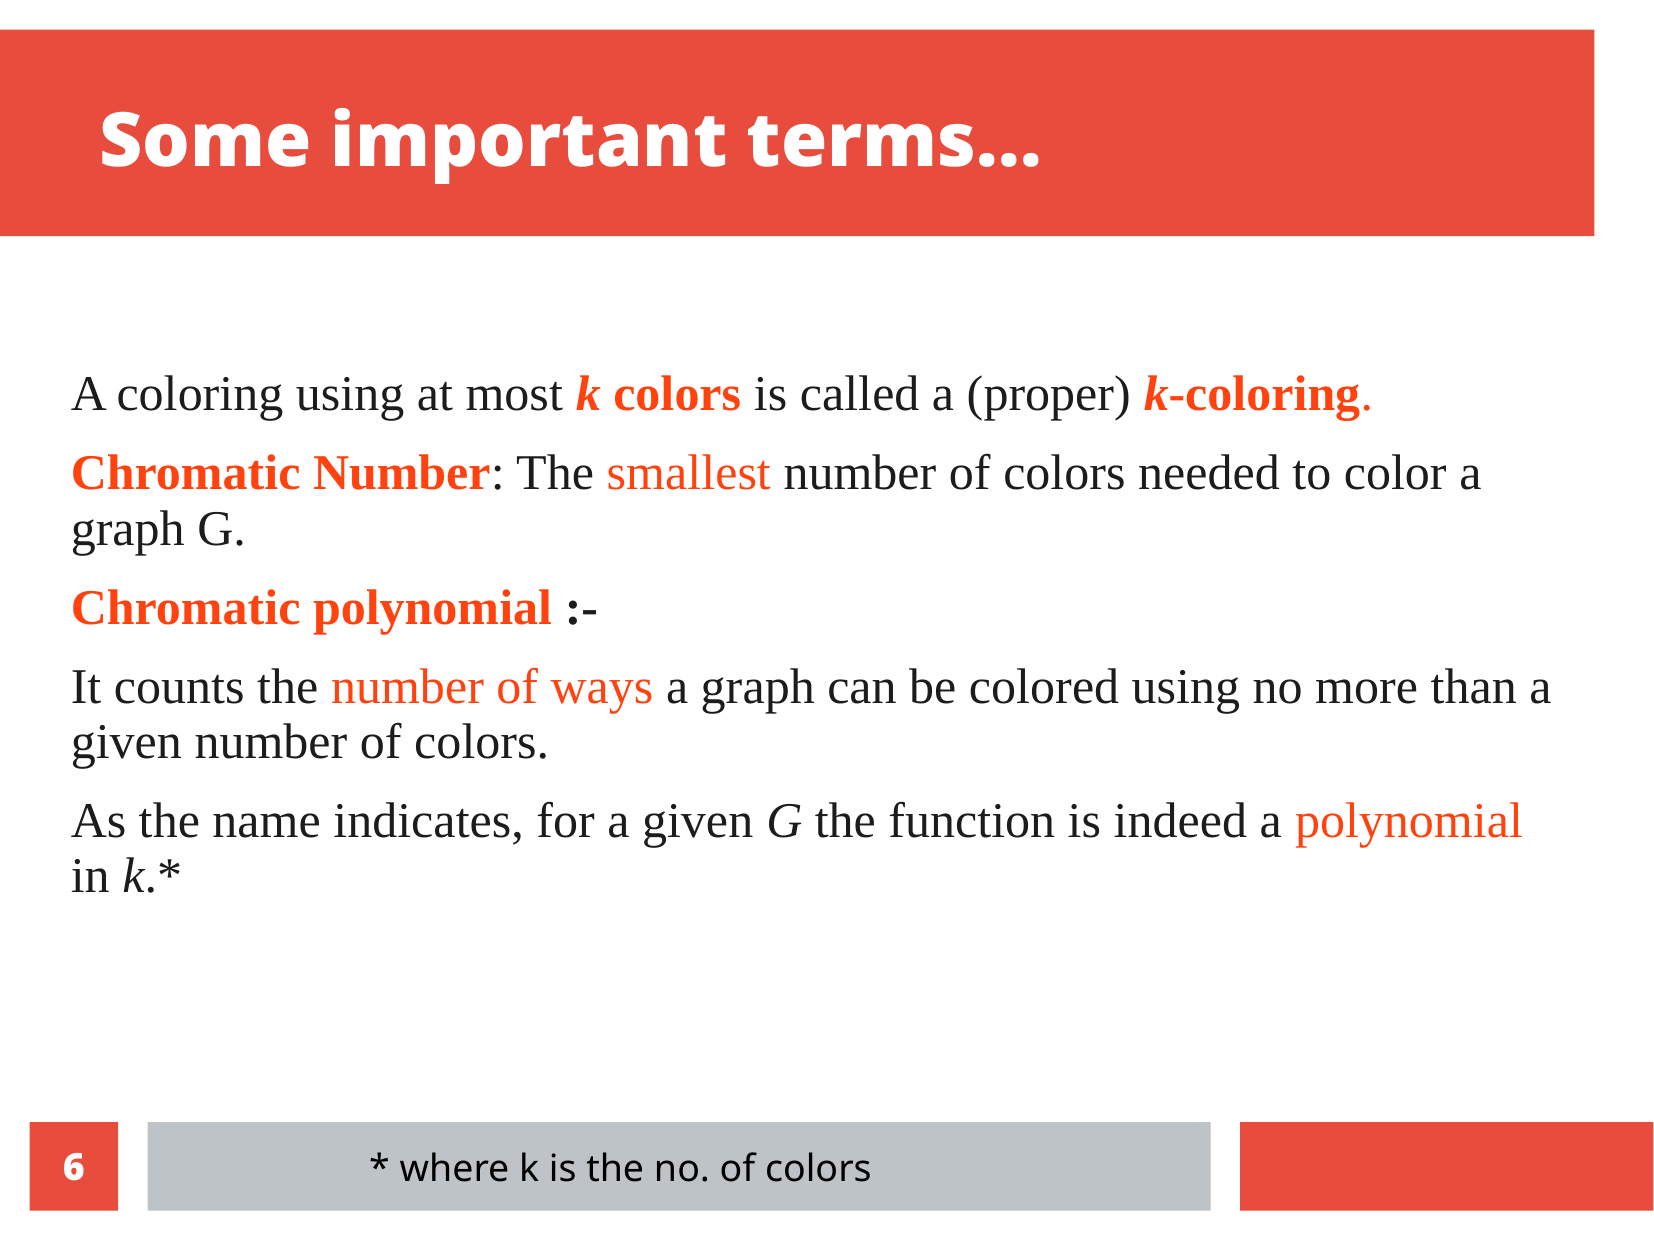

# Some important terms...
A coloring using at most k colors is called a (proper) k-coloring.
Chromatic Number: The smallest number of colors needed to color a graph G.
Chromatic polynomial :-
It counts the number of ways a graph can be colored using no more than a given number of colors.
As the name indicates, for a given G the function is indeed a polynomial in k.*
6
* where k is the no. of colors